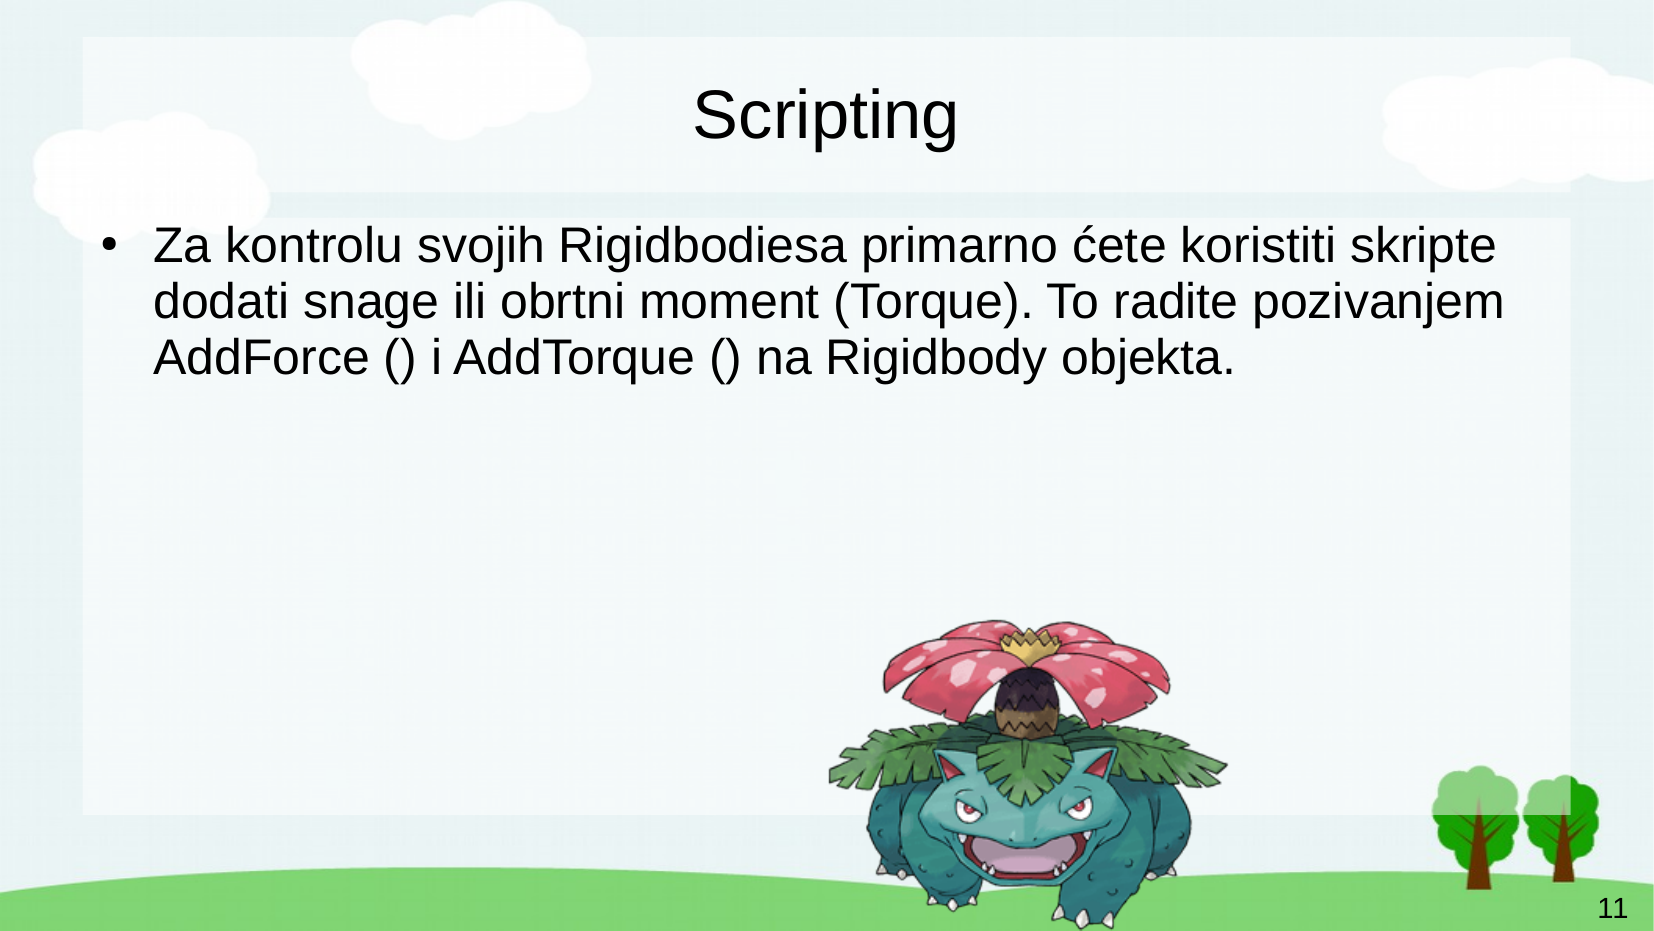

# Scripting
Za kontrolu svojih Rigidbodiesa primarno ćete koristiti skripte dodati snage ili obrtni moment (Torque). To radite pozivanjem AddForce () i AddTorque () na Rigidbody objekta.
11